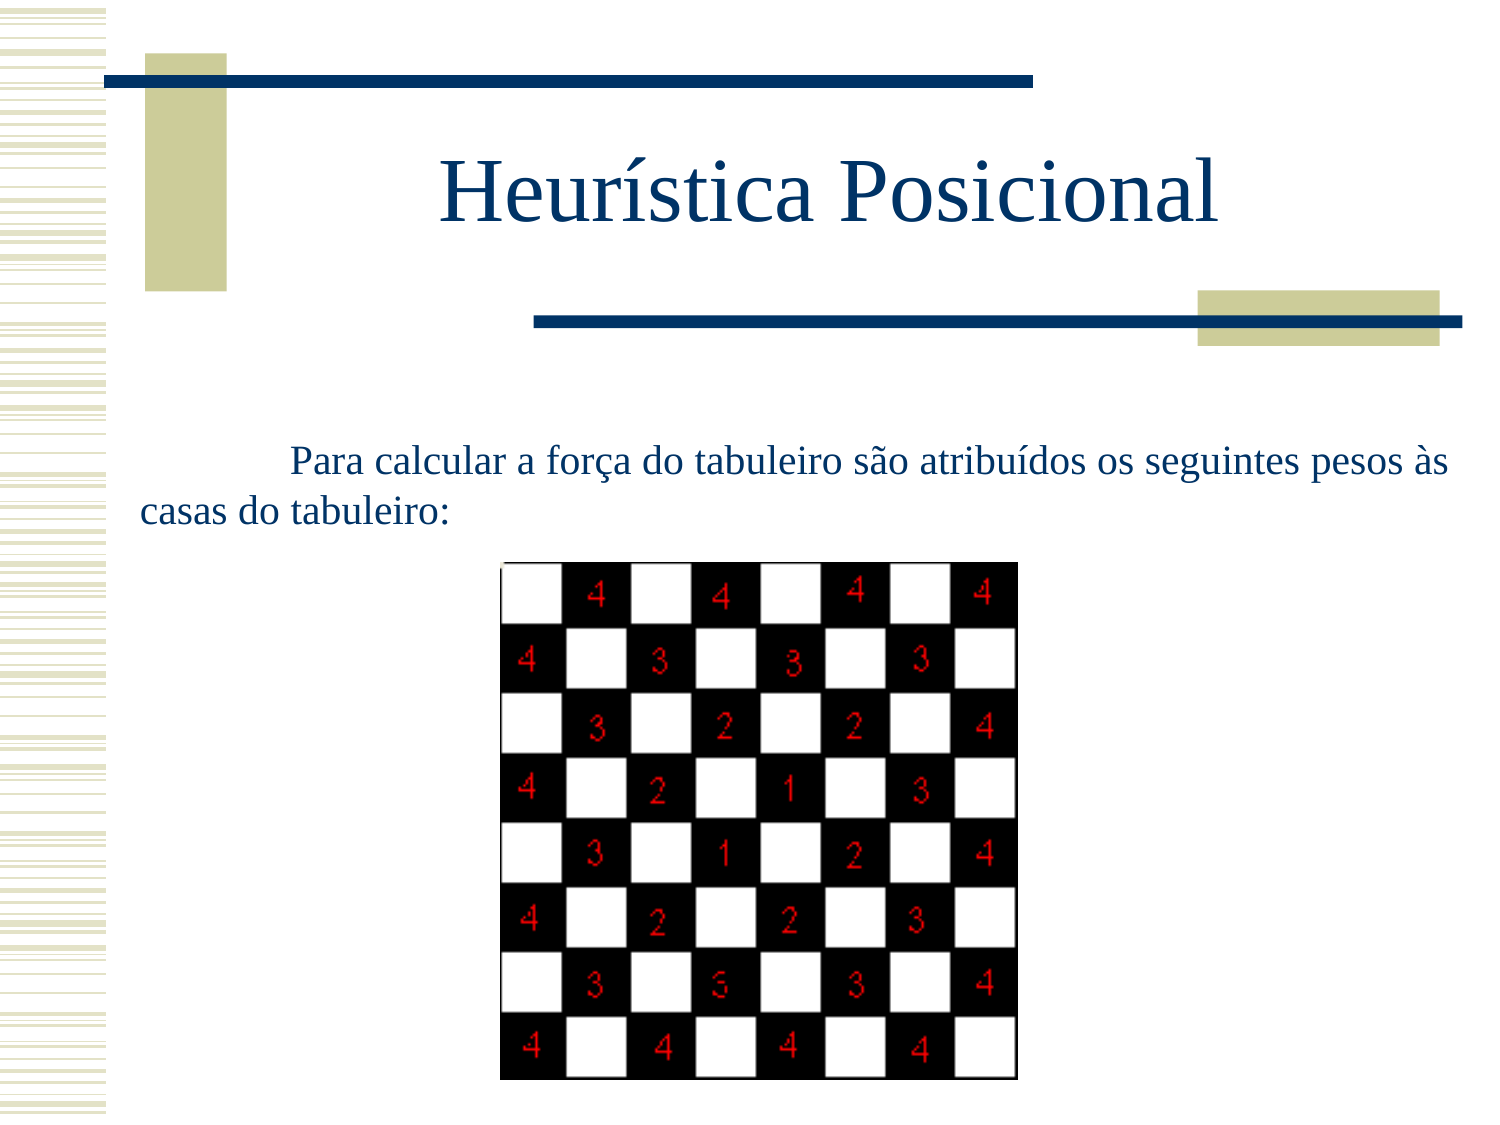

# Heurística Posicional
	Para calcular a força do tabuleiro são atribuídos os seguintes pesos às casas do tabuleiro: